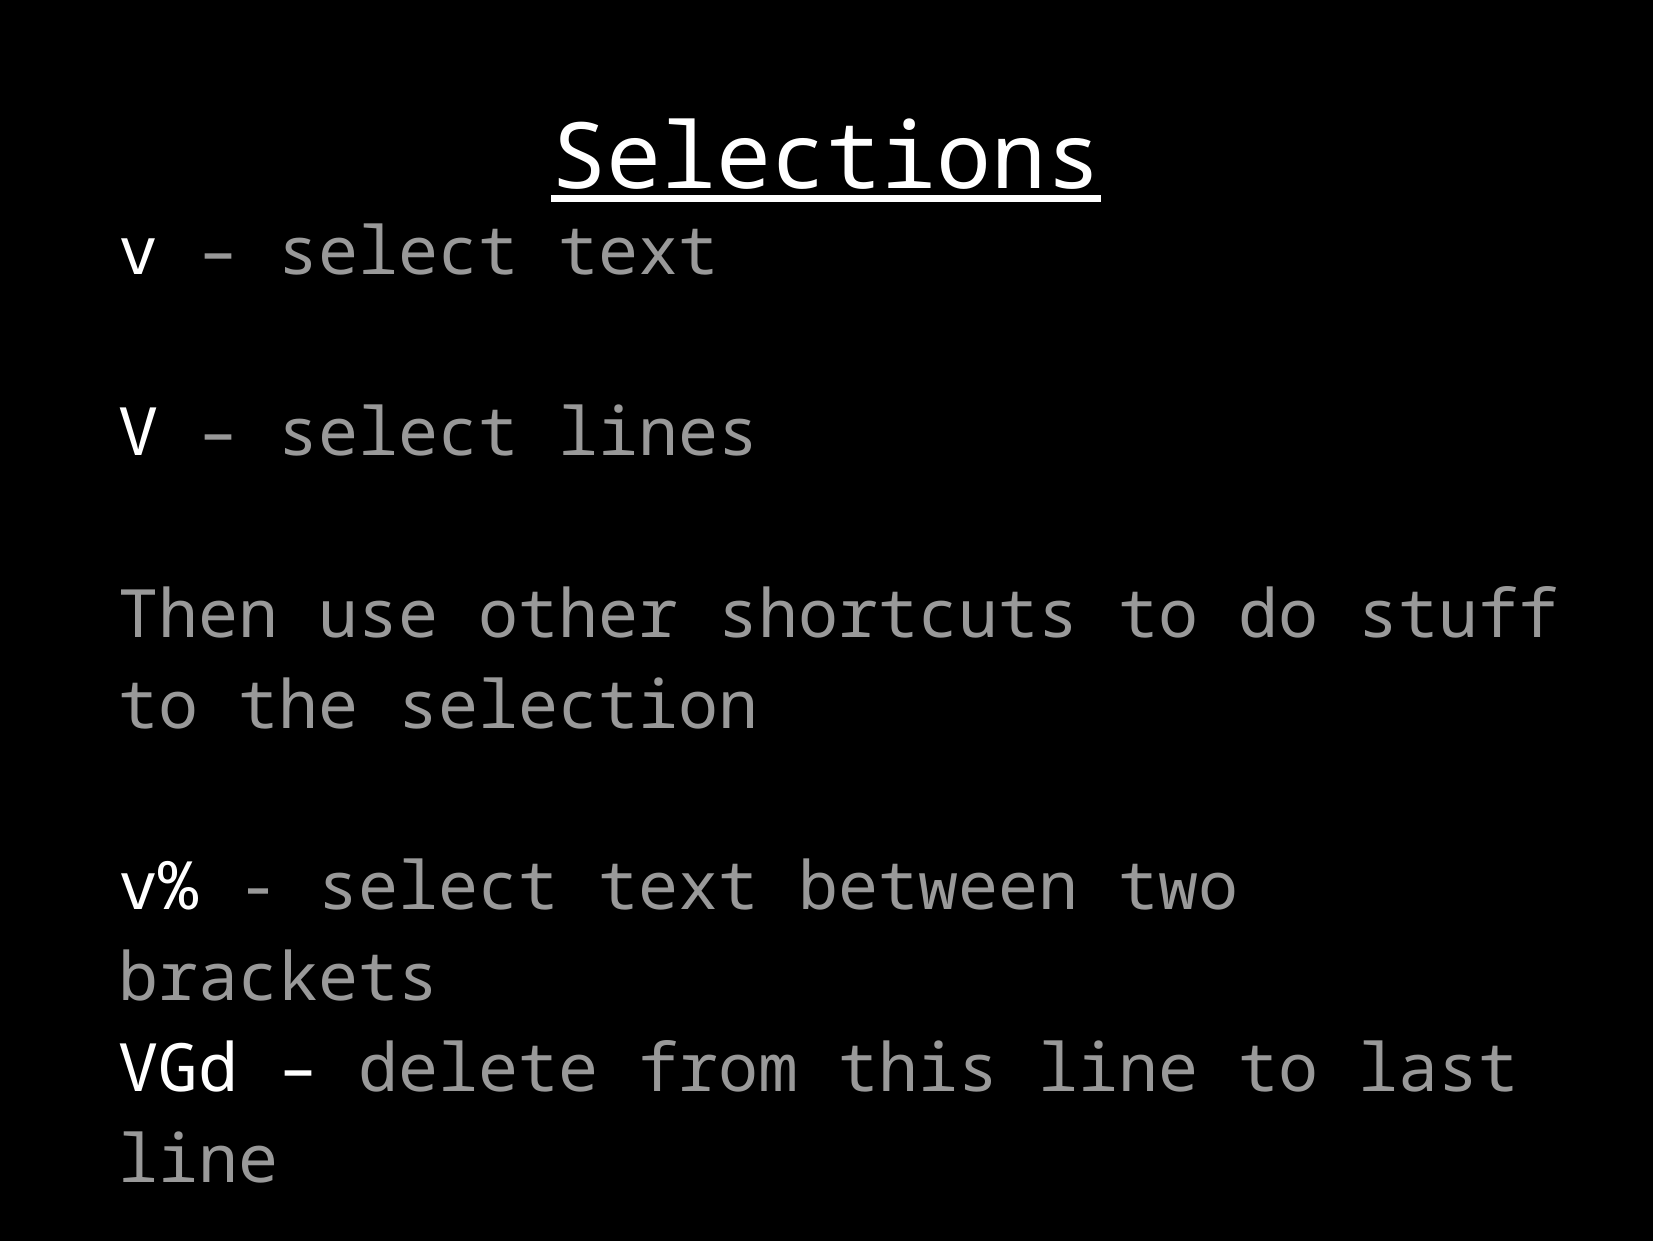

# Selections
v – select text
V – select lines
Then use other shortcuts to do stuff to the selection
v% - select text between two brackets
VGd – delete from this line to last line